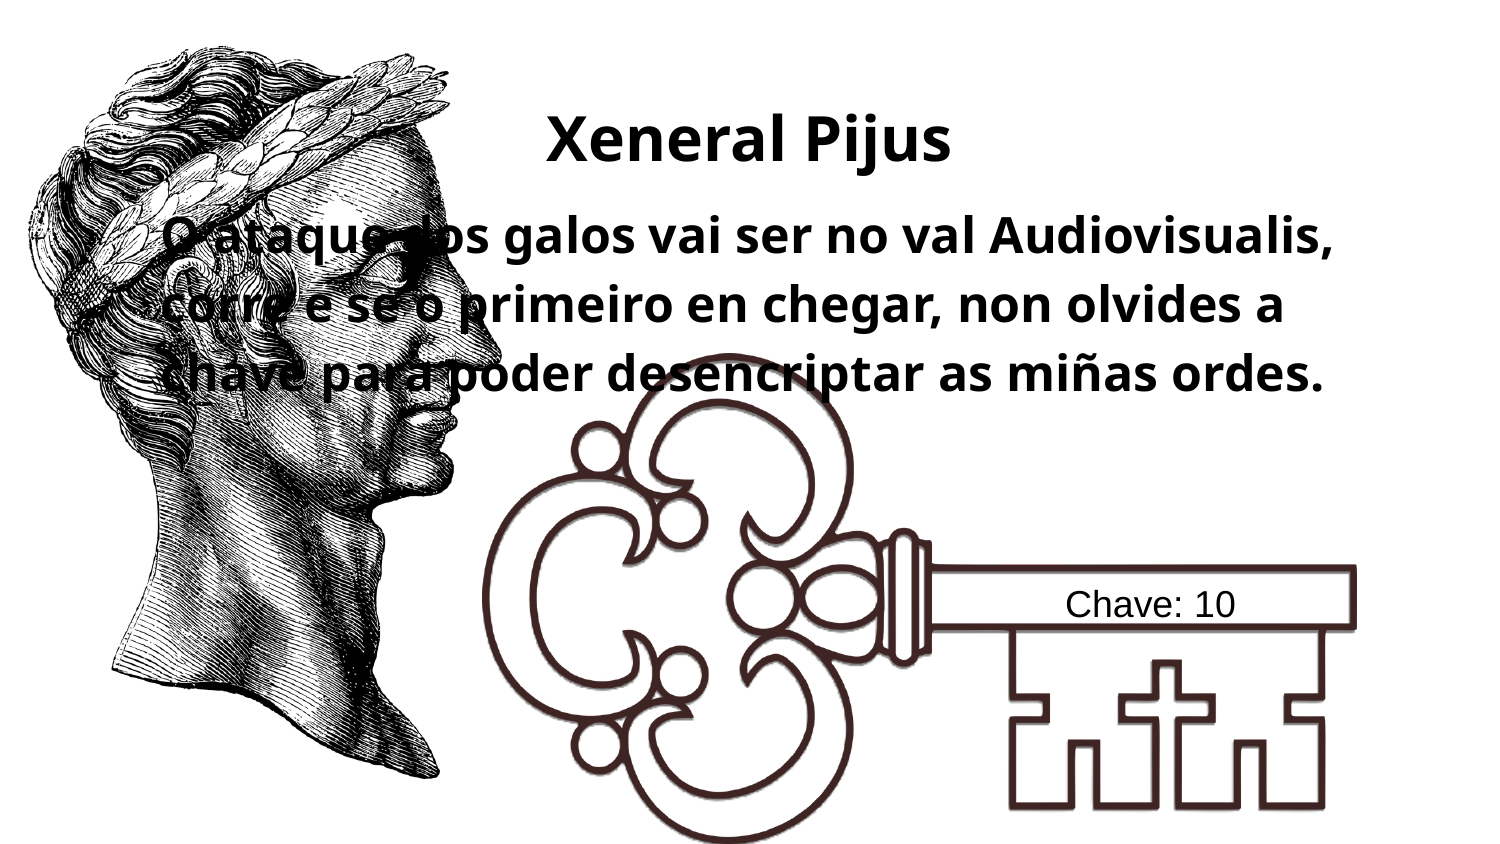

# Xeneral Pijus
O ataque dos galos vai ser no val Audiovisualis, corre e se o primeiro en chegar, non olvides a chave para poder desencriptar as miñas ordes.
Chave: 10